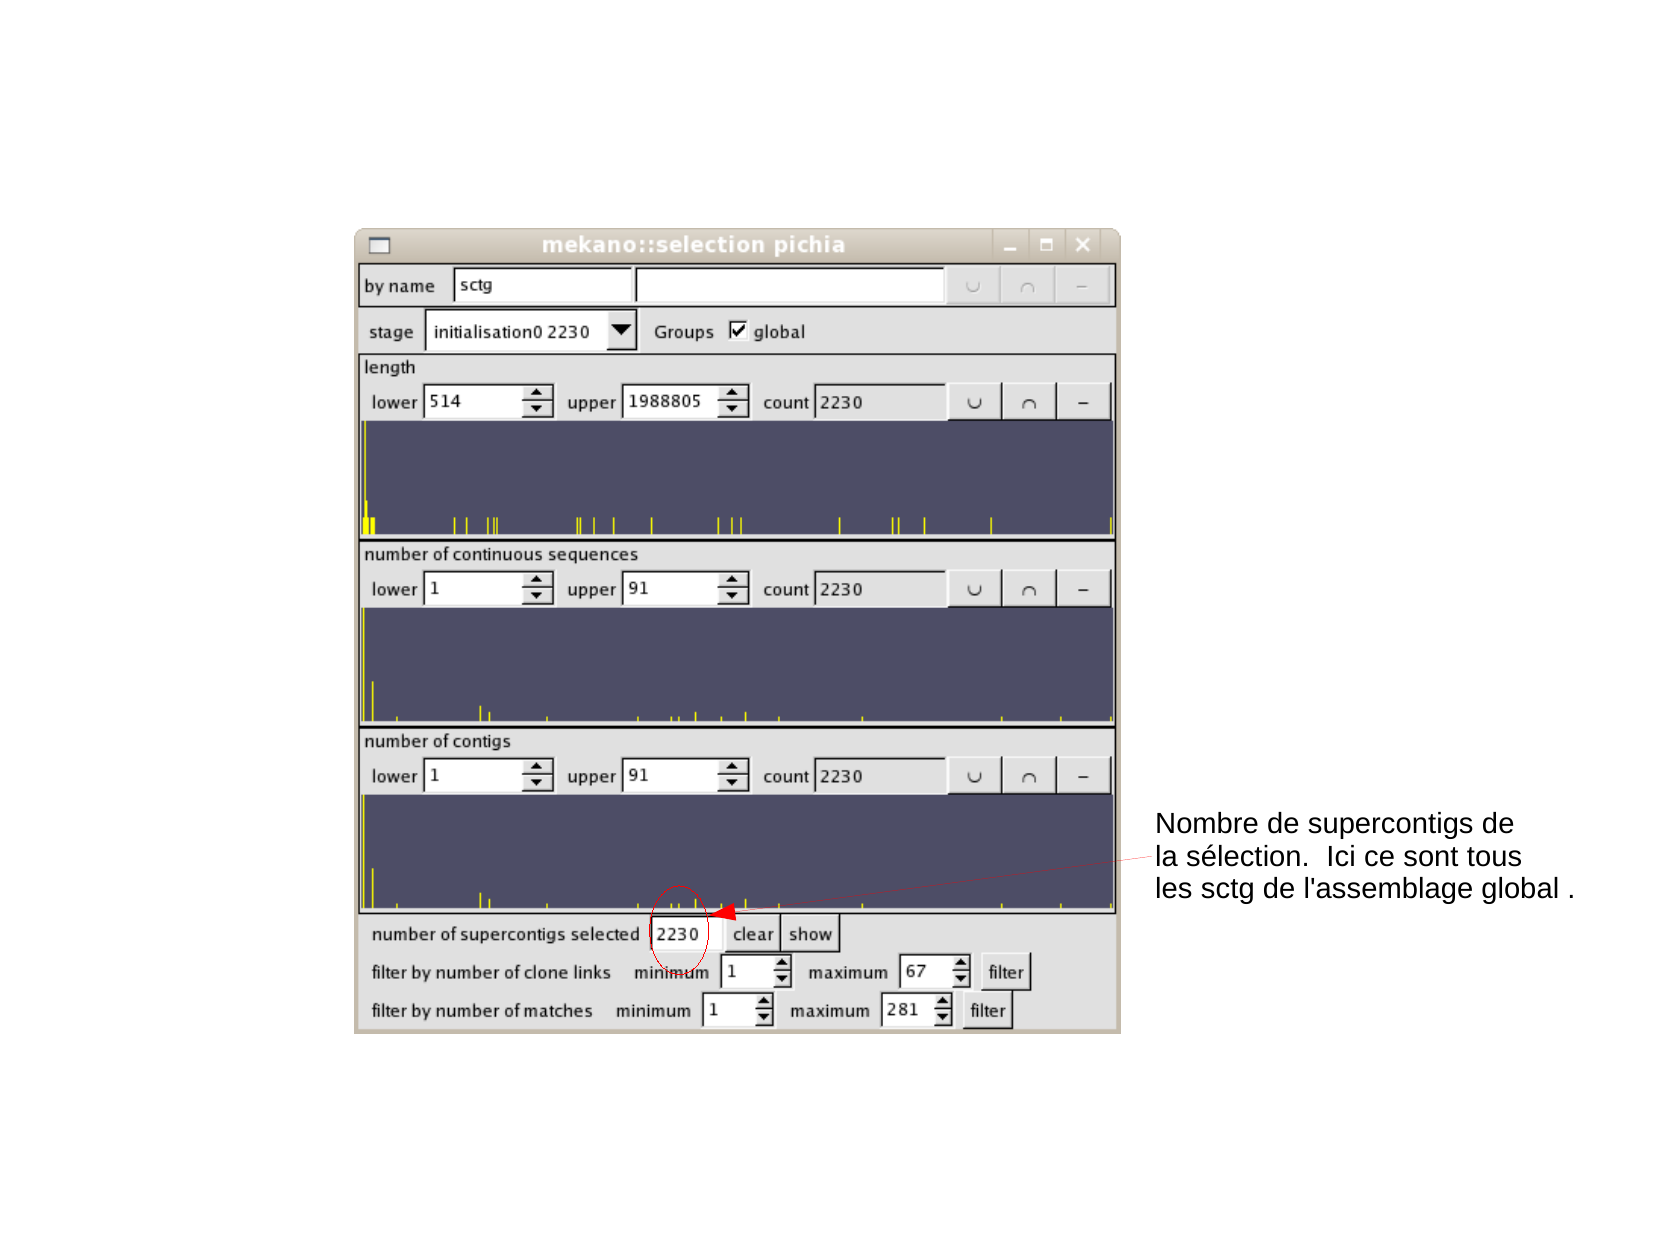

Nombre de supercontigs de
la sélection. Ici ce sont tous
les sctg de l'assemblage global .